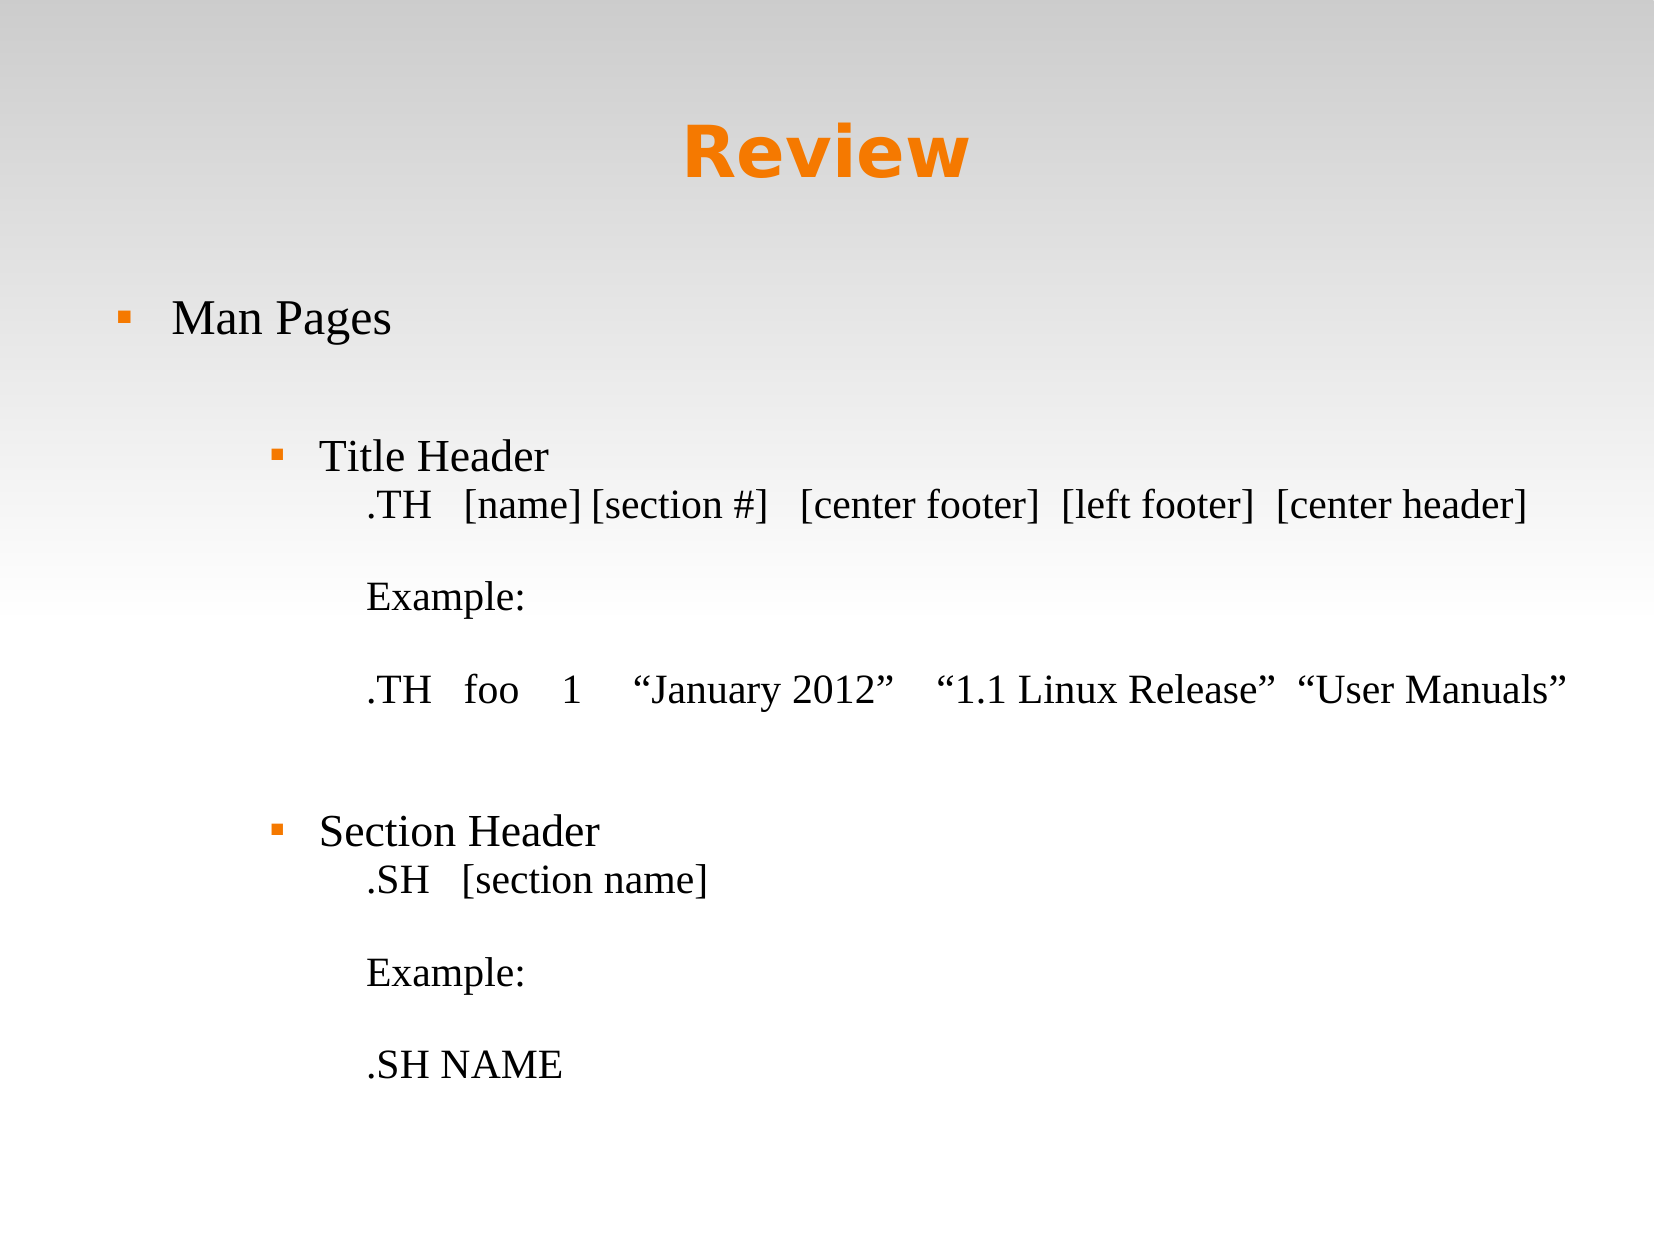

# Review
Man Pages
Title Header
.TH [name]	[section #] [center footer] [left footer] [center header]
Example:
.TH foo 1	 “January 2012” “1.1 Linux Release” “User Manuals”
Section Header
.SH [section name]
Example:
.SH NAME